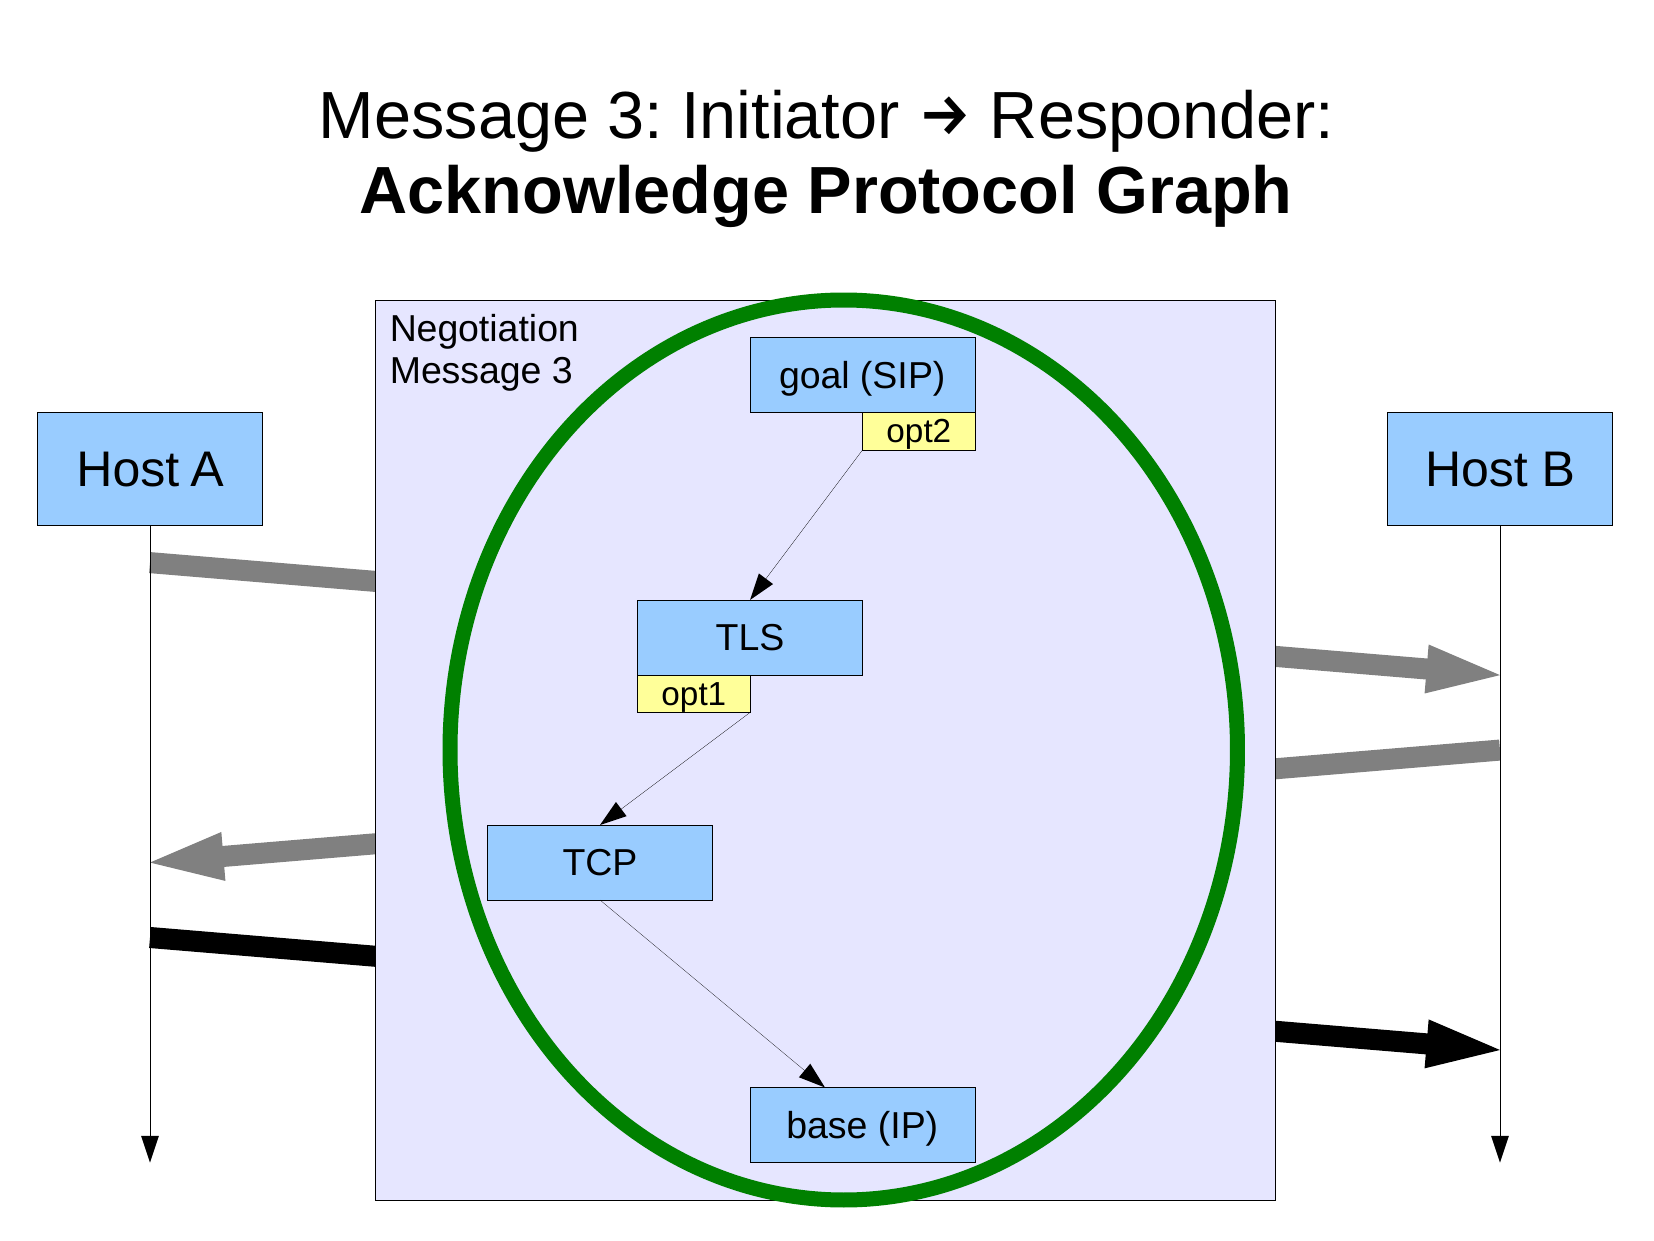

# Message 3: Initiator → Responder: Acknowledge Protocol Graph
Negotiation
Message 3
goal (SIP)
opt2
Host A
Host B
TLS
opt1
TCP
base (IP)